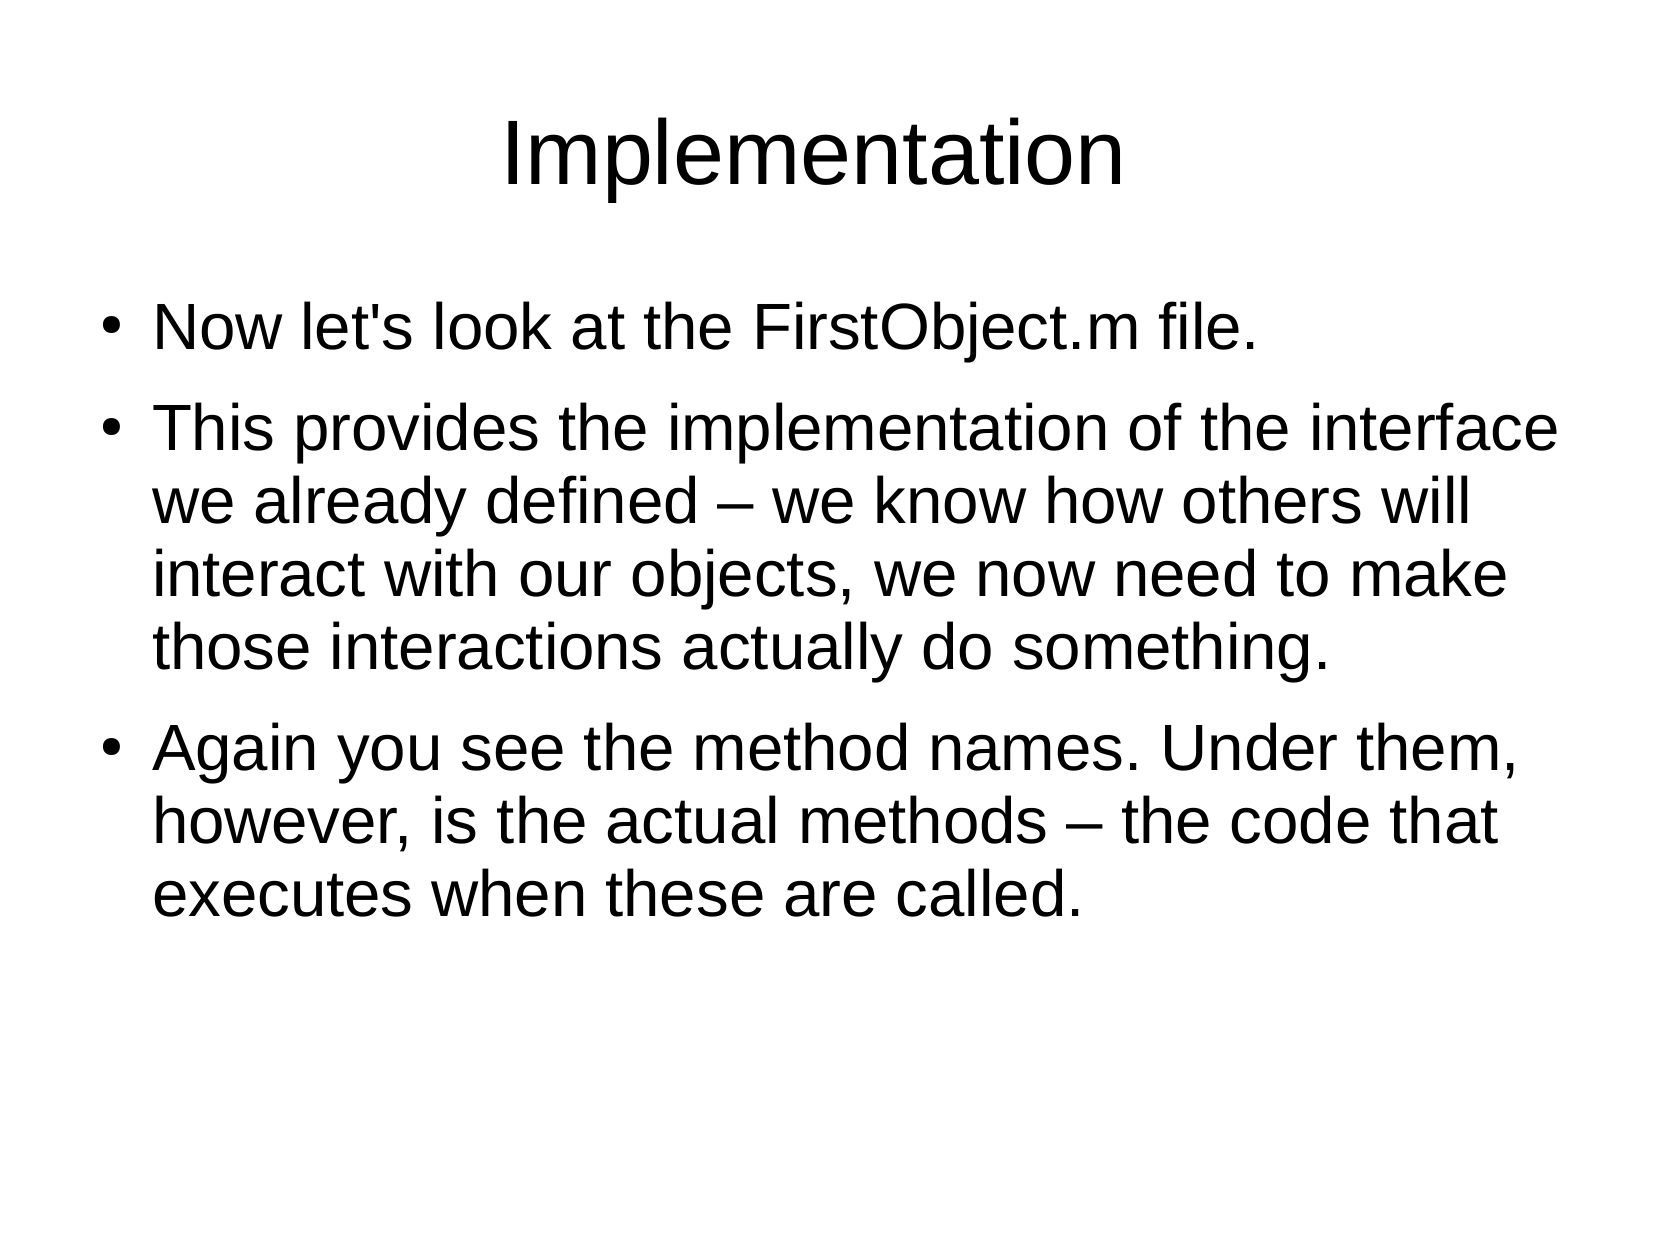

# Implementation
Now let's look at the FirstObject.m file.
This provides the implementation of the interface we already defined – we know how others will interact with our objects, we now need to make those interactions actually do something.
Again you see the method names. Under them, however, is the actual methods – the code that executes when these are called.